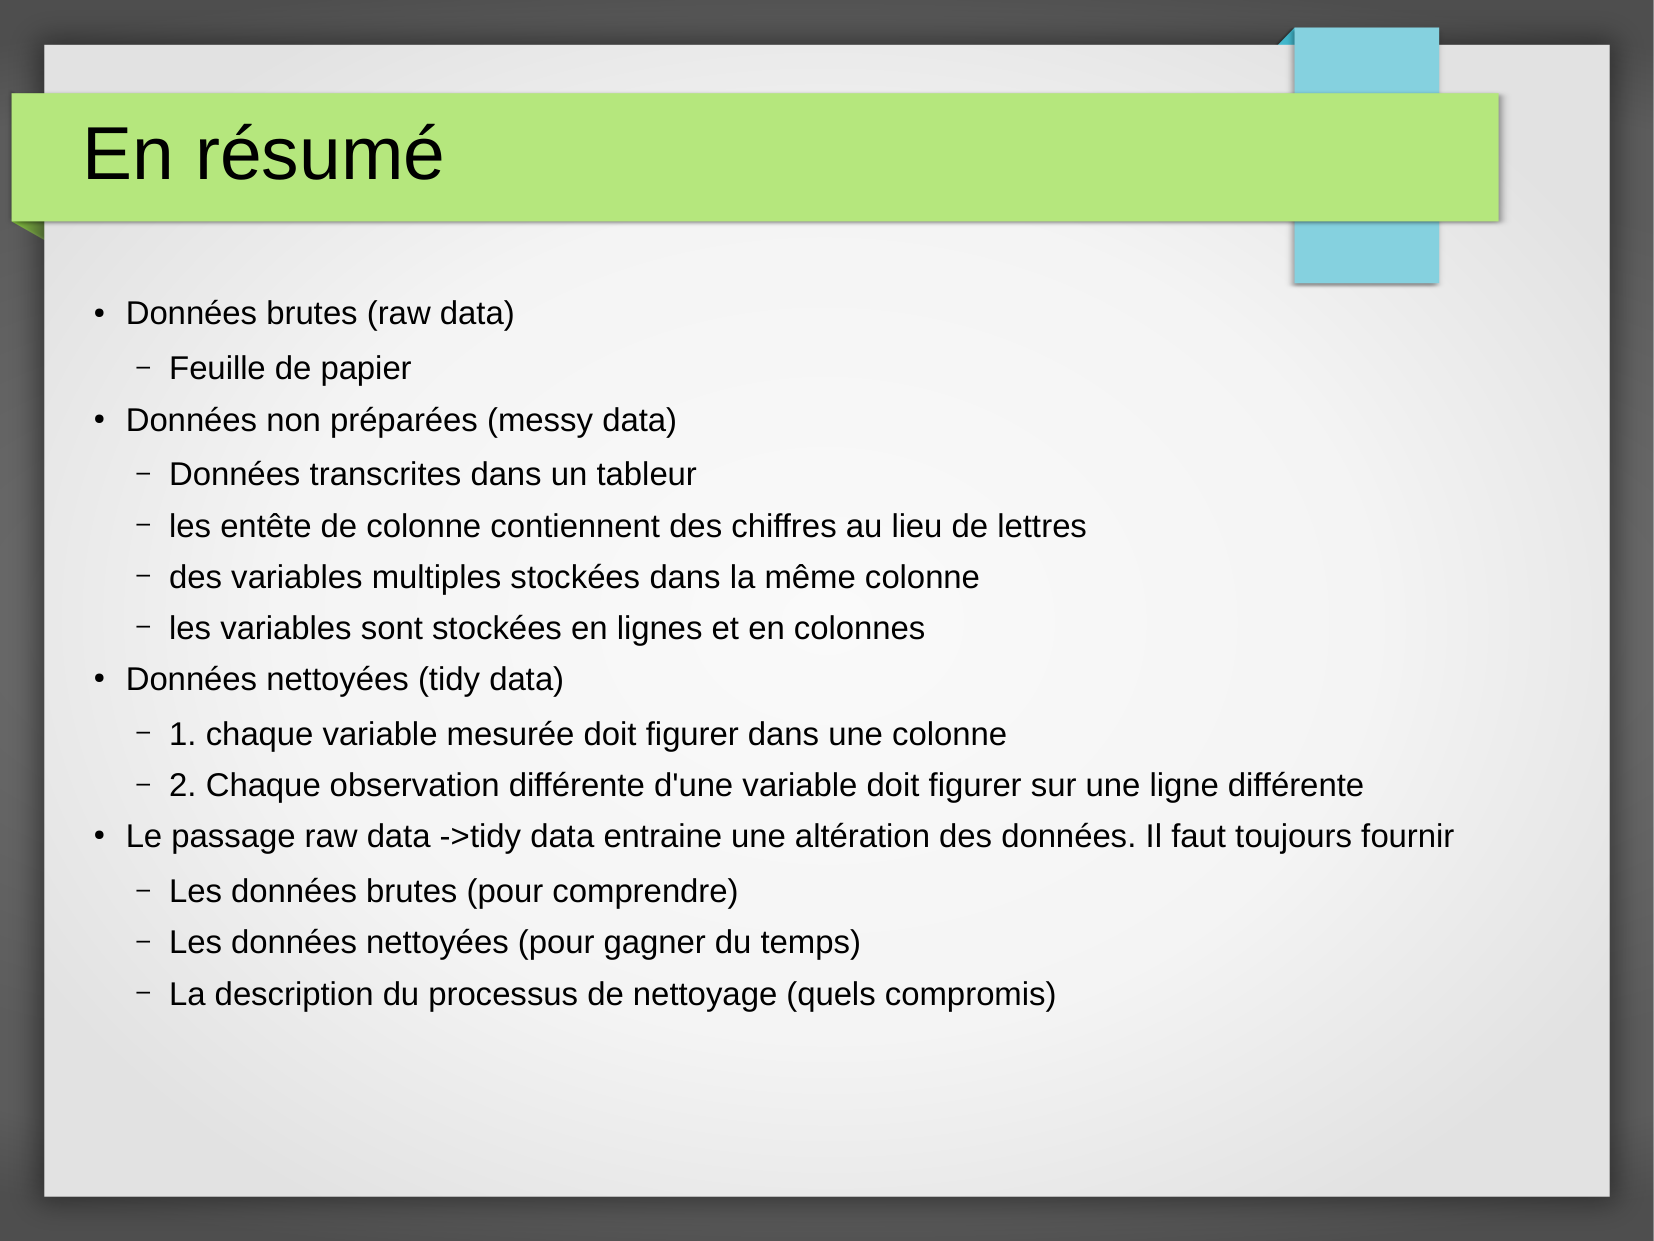

# En résumé
Données brutes (raw data)
Feuille de papier
Données non préparées (messy data)
Données transcrites dans un tableur
les entête de colonne contiennent des chiffres au lieu de lettres
des variables multiples stockées dans la même colonne
les variables sont stockées en lignes et en colonnes
Données nettoyées (tidy data)
1. chaque variable mesurée doit figurer dans une colonne
2. Chaque observation différente d'une variable doit figurer sur une ligne différente
Le passage raw data ->tidy data entraine une altération des données. Il faut toujours fournir
Les données brutes (pour comprendre)
Les données nettoyées (pour gagner du temps)
La description du processus de nettoyage (quels compromis)